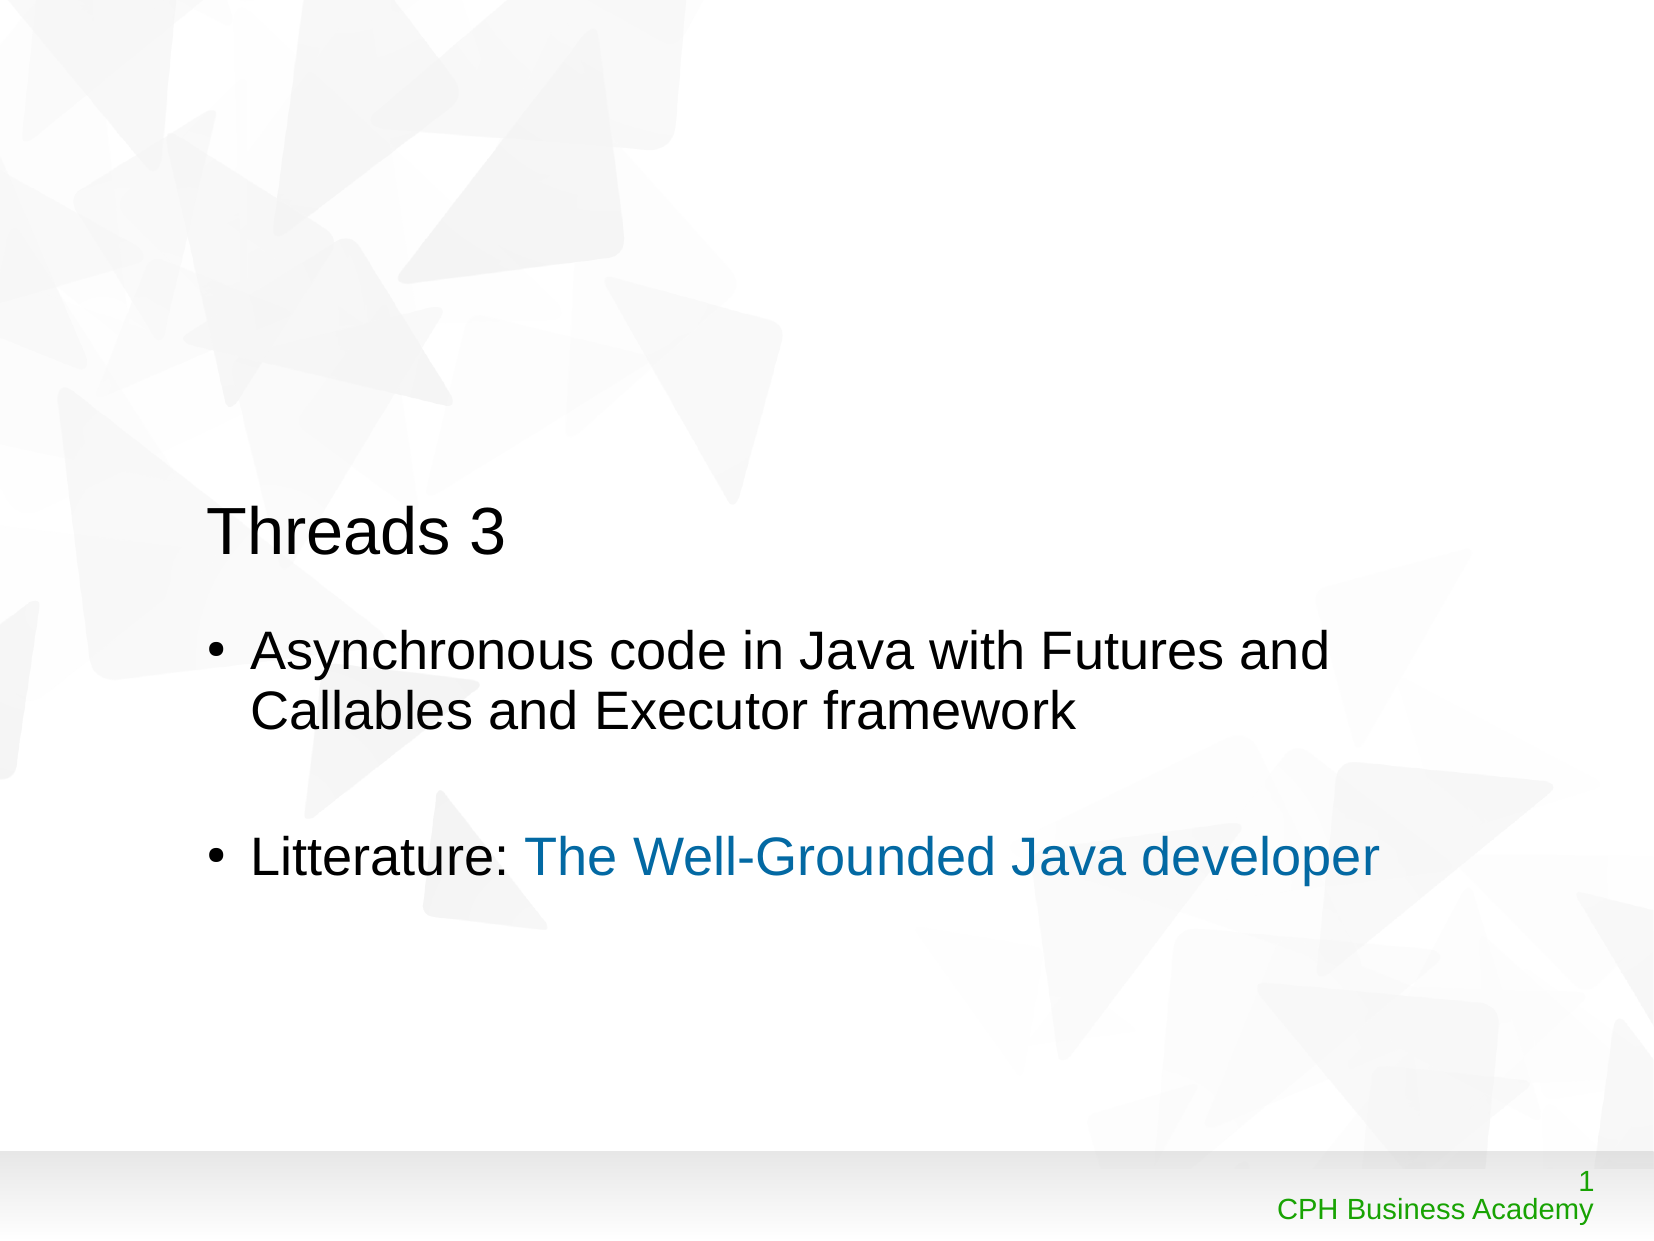

# Threads 3
Asynchronous code in Java with Futures and Callables and Executor framework
Litterature: The Well-Grounded Java developer
1
CPH Business Academy